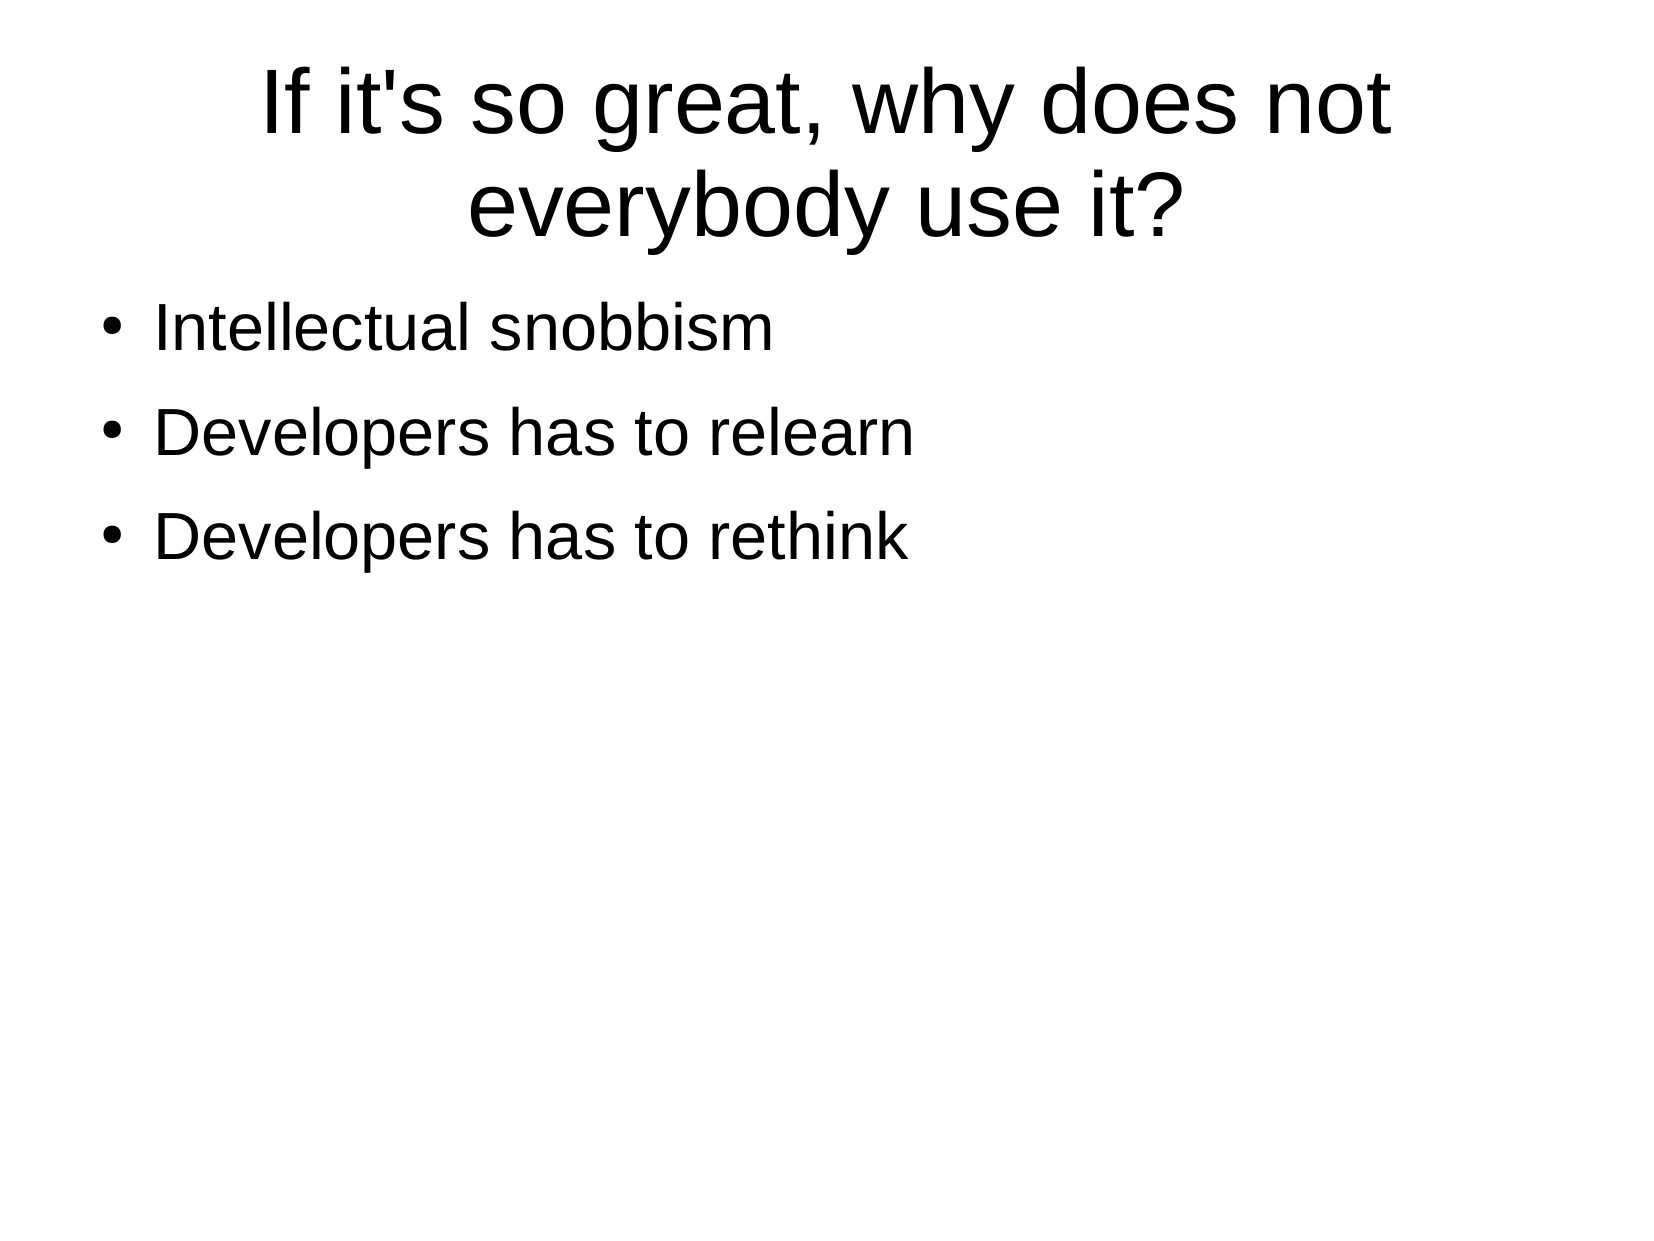

# If it's so great, why does not everybody use it?
Intellectual snobbism
Developers has to relearn
Developers has to rethink